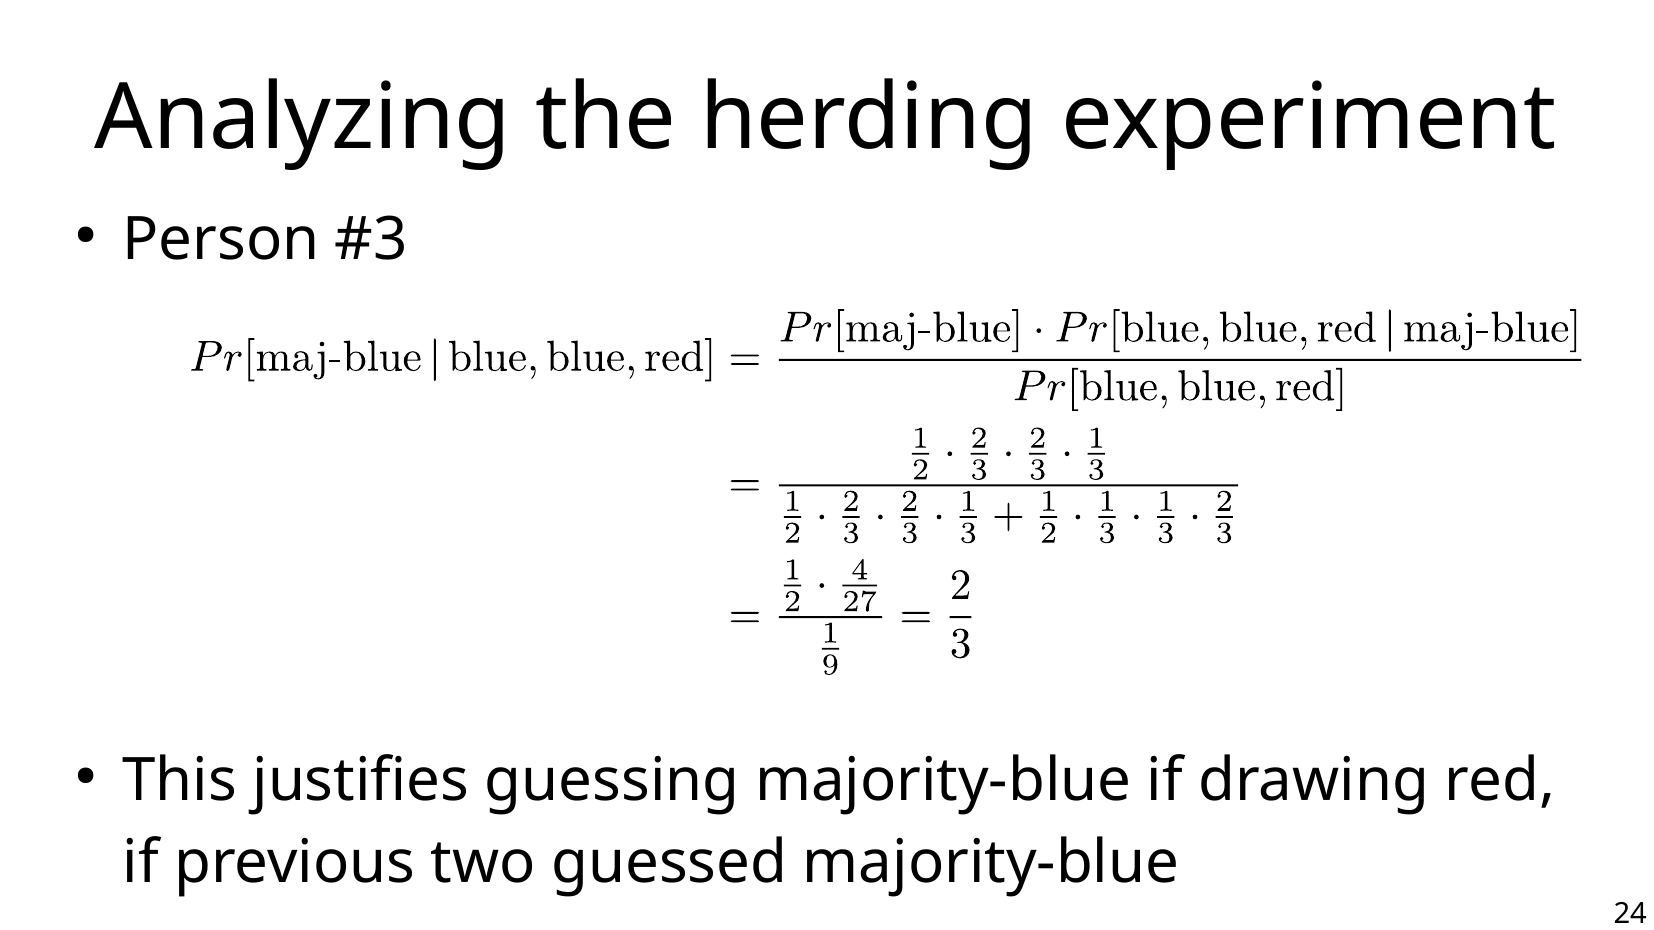

# Analyzing the herding experiment
Person #3
This justifies guessing majority-blue if drawing red, if previous two guessed majority-blue
24